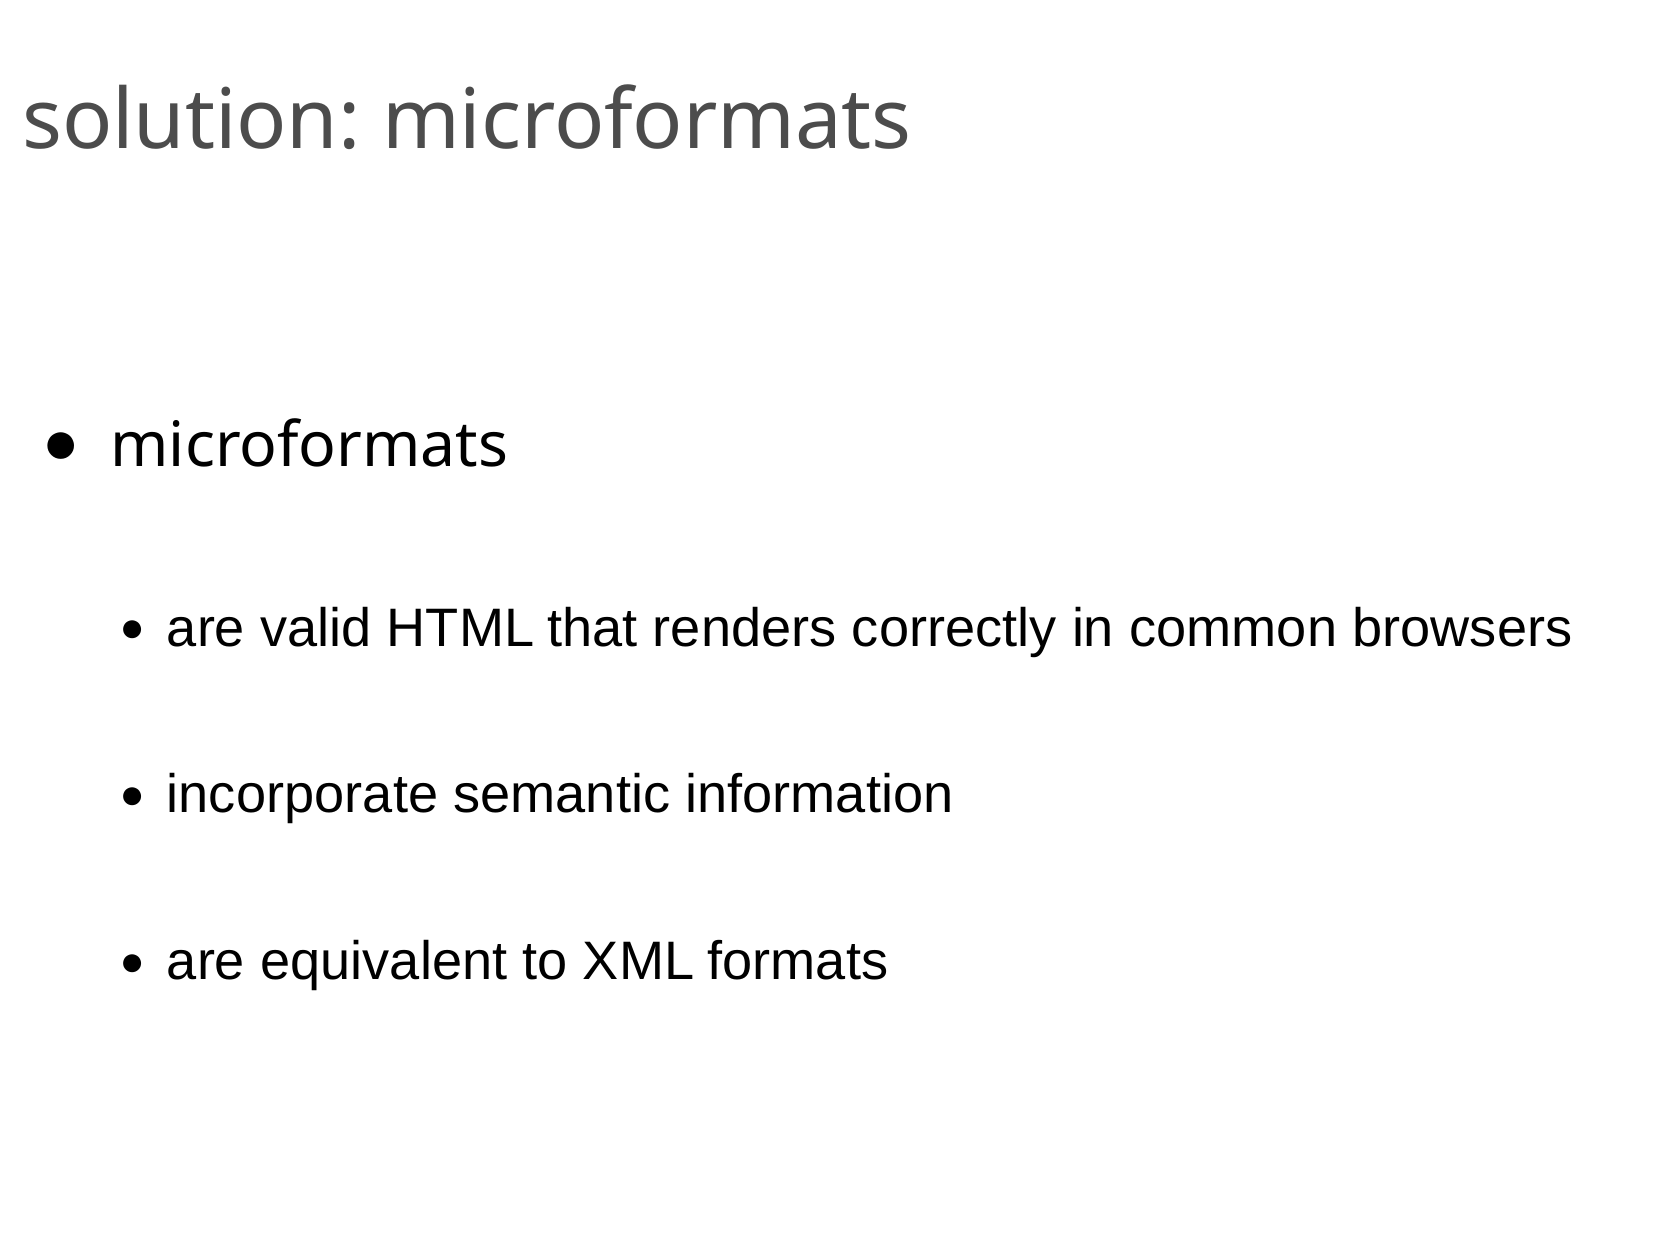

# solution: microformats
microformats
are valid HTML that renders correctly in common browsers
incorporate semantic information
are equivalent to XML formats